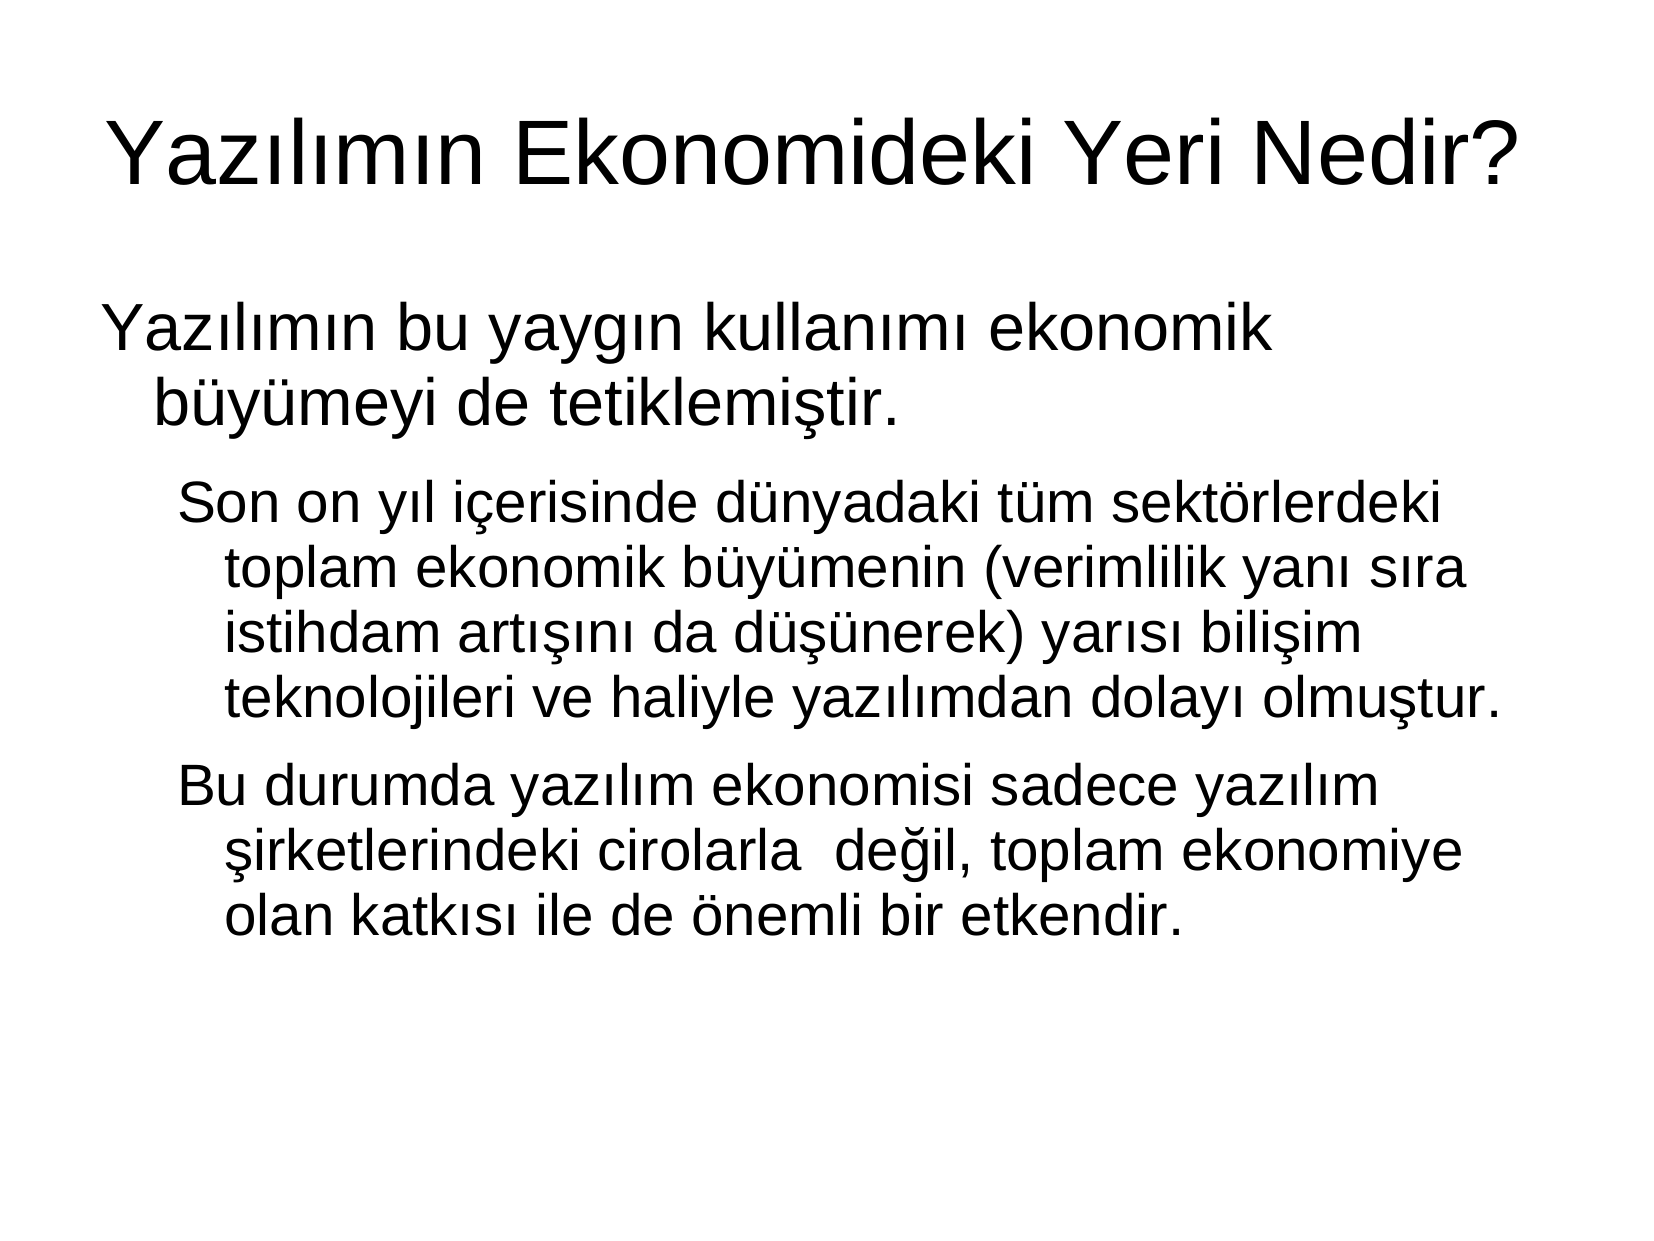

# Yazılımın Ekonomideki Yeri Nedir?
Yazılımın bu yaygın kullanımı ekonomik büyümeyi de tetiklemiştir.
Son on yıl içerisinde dünyadaki tüm sektörlerdeki toplam ekonomik büyümenin (verimlilik yanı sıra istihdam artışını da düşünerek) yarısı bilişim teknolojileri ve haliyle yazılımdan dolayı olmuştur.
Bu durumda yazılım ekonomisi sadece yazılım şirketlerindeki cirolarla değil, toplam ekonomiye olan katkısı ile de önemli bir etkendir.